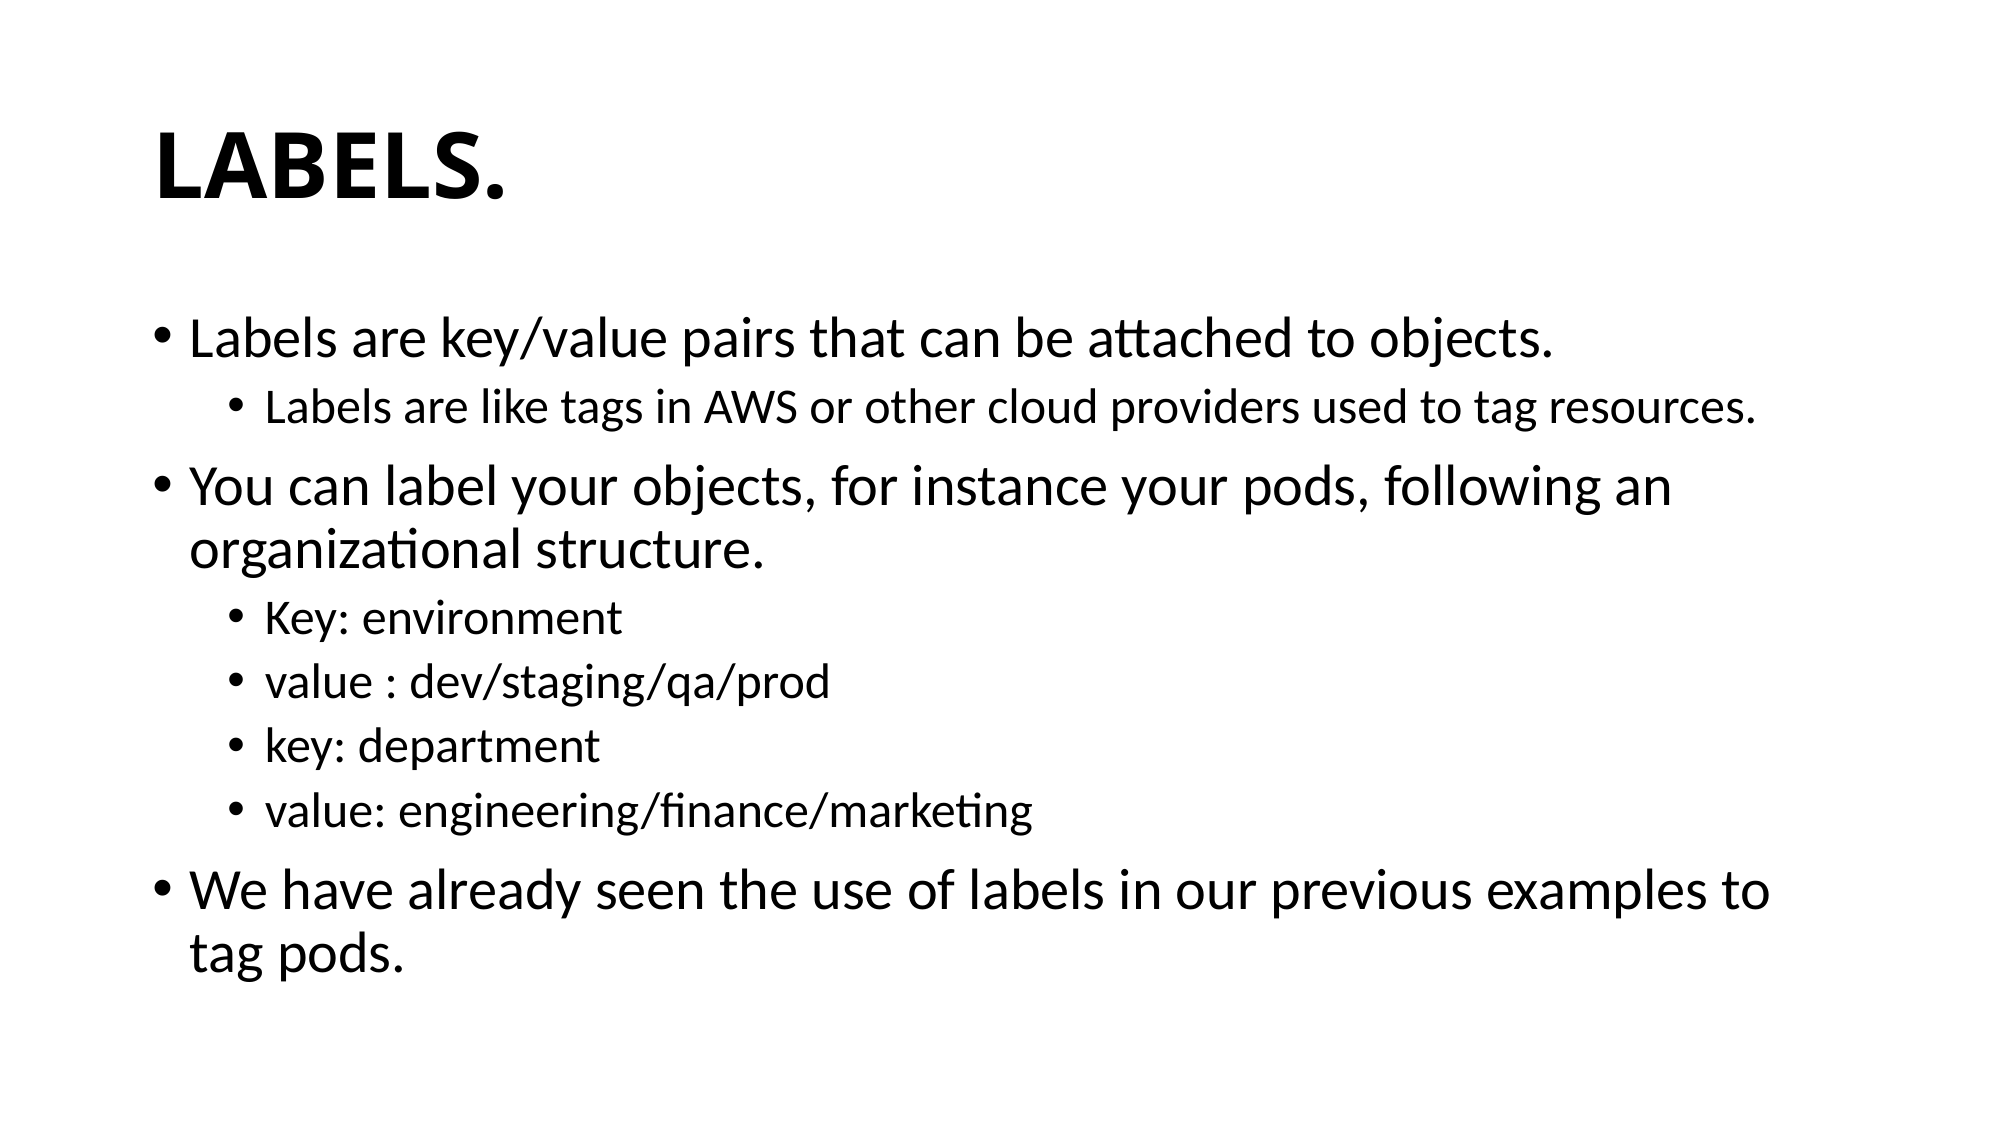

# LABELS.
Labels are key/value pairs that can be attached to objects.
Labels are like tags in AWS or other cloud providers used to tag resources.
You can label your objects, for instance your pods, following an organizational structure.
Key: environment
value : dev/staging/qa/prod
key: department
value: engineering/finance/marketing
We have already seen the use of labels in our previous examples to tag pods.